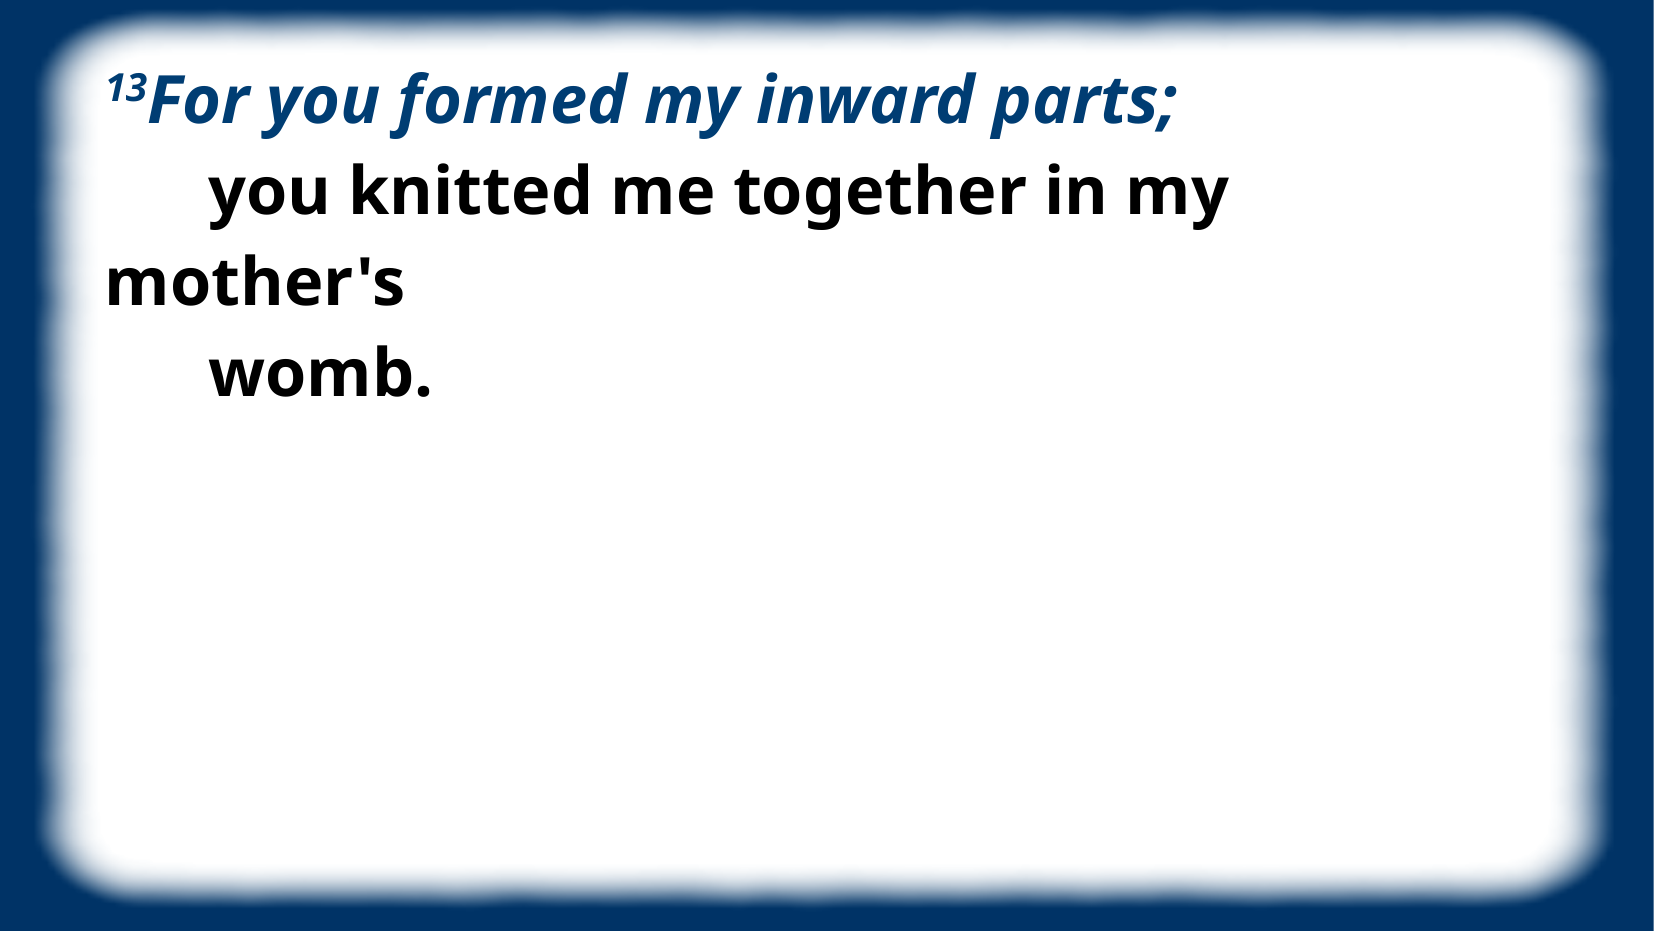

13For you formed my inward parts;
 you knitted me together in my mother's
 womb.